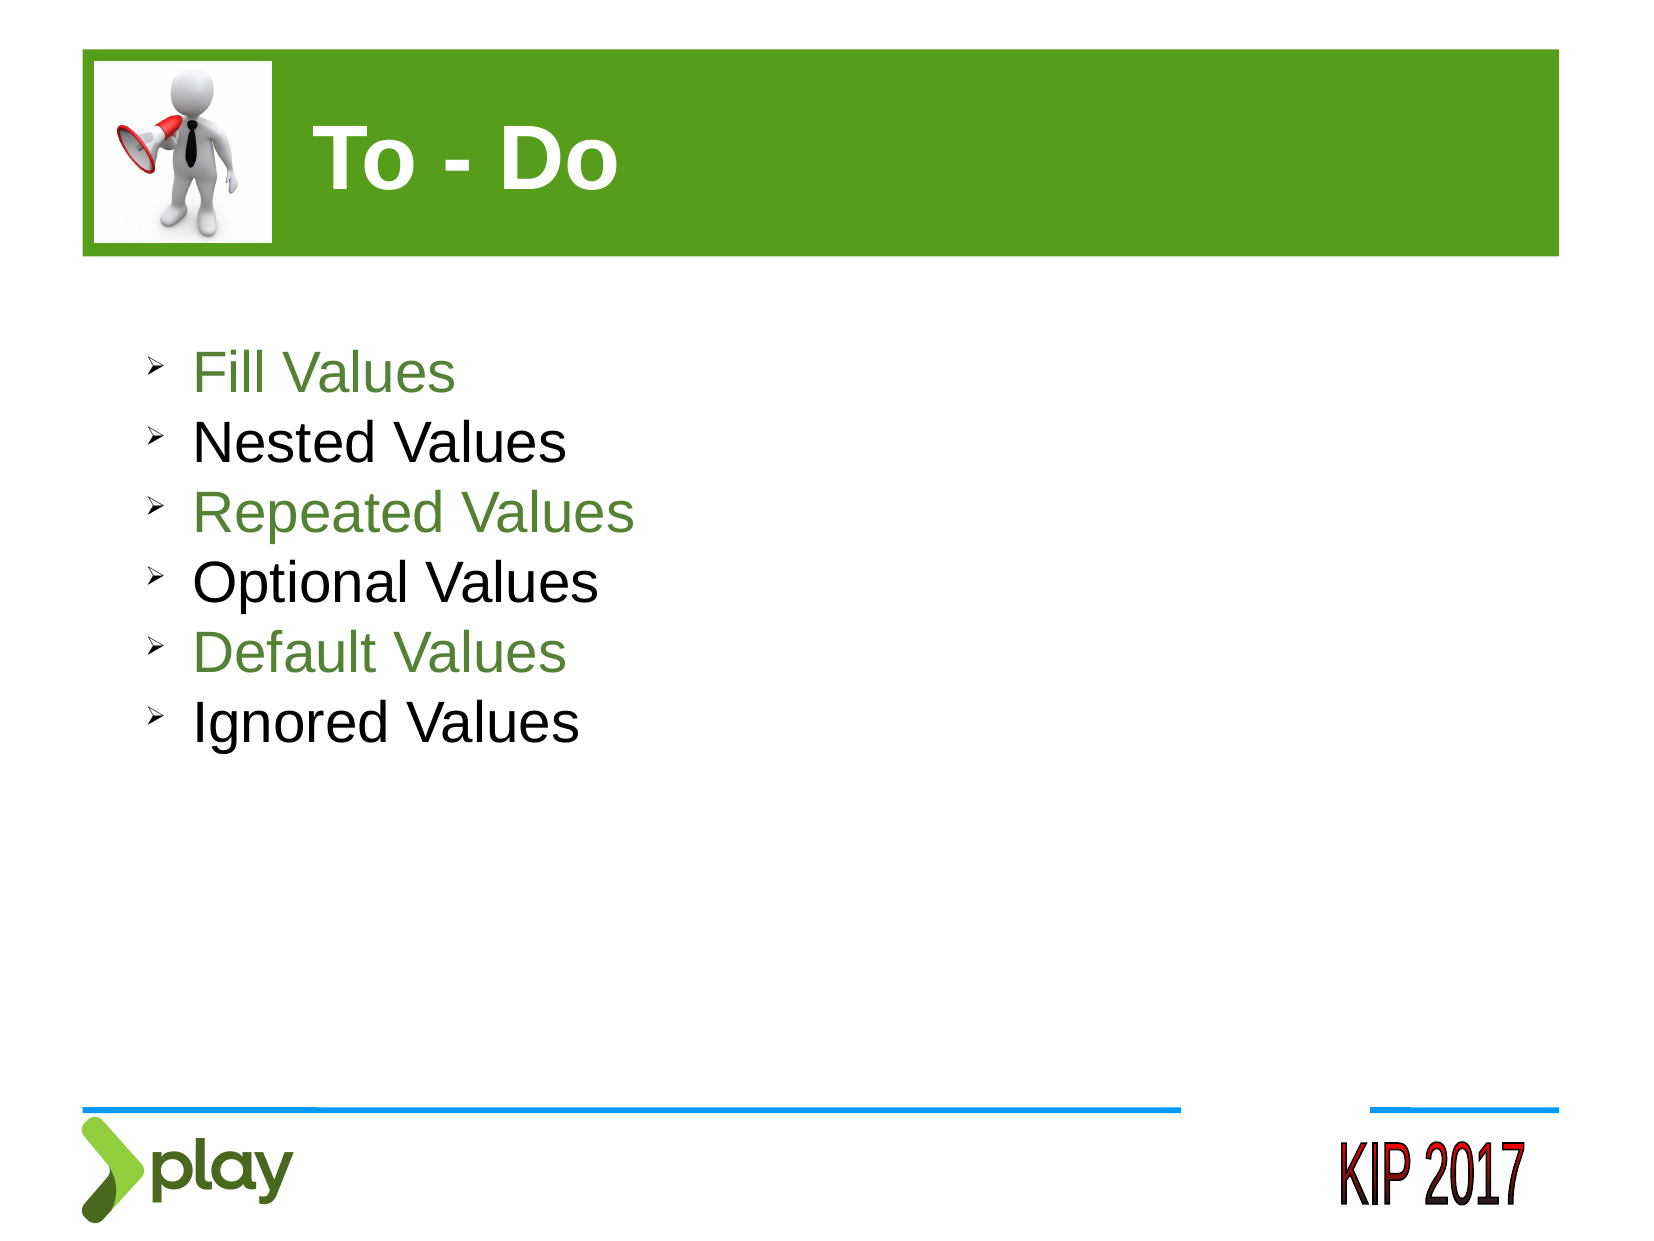

# To - Do
Fill Values
Nested Values
Repeated Values
Optional Values
Default Values
Ignored Values